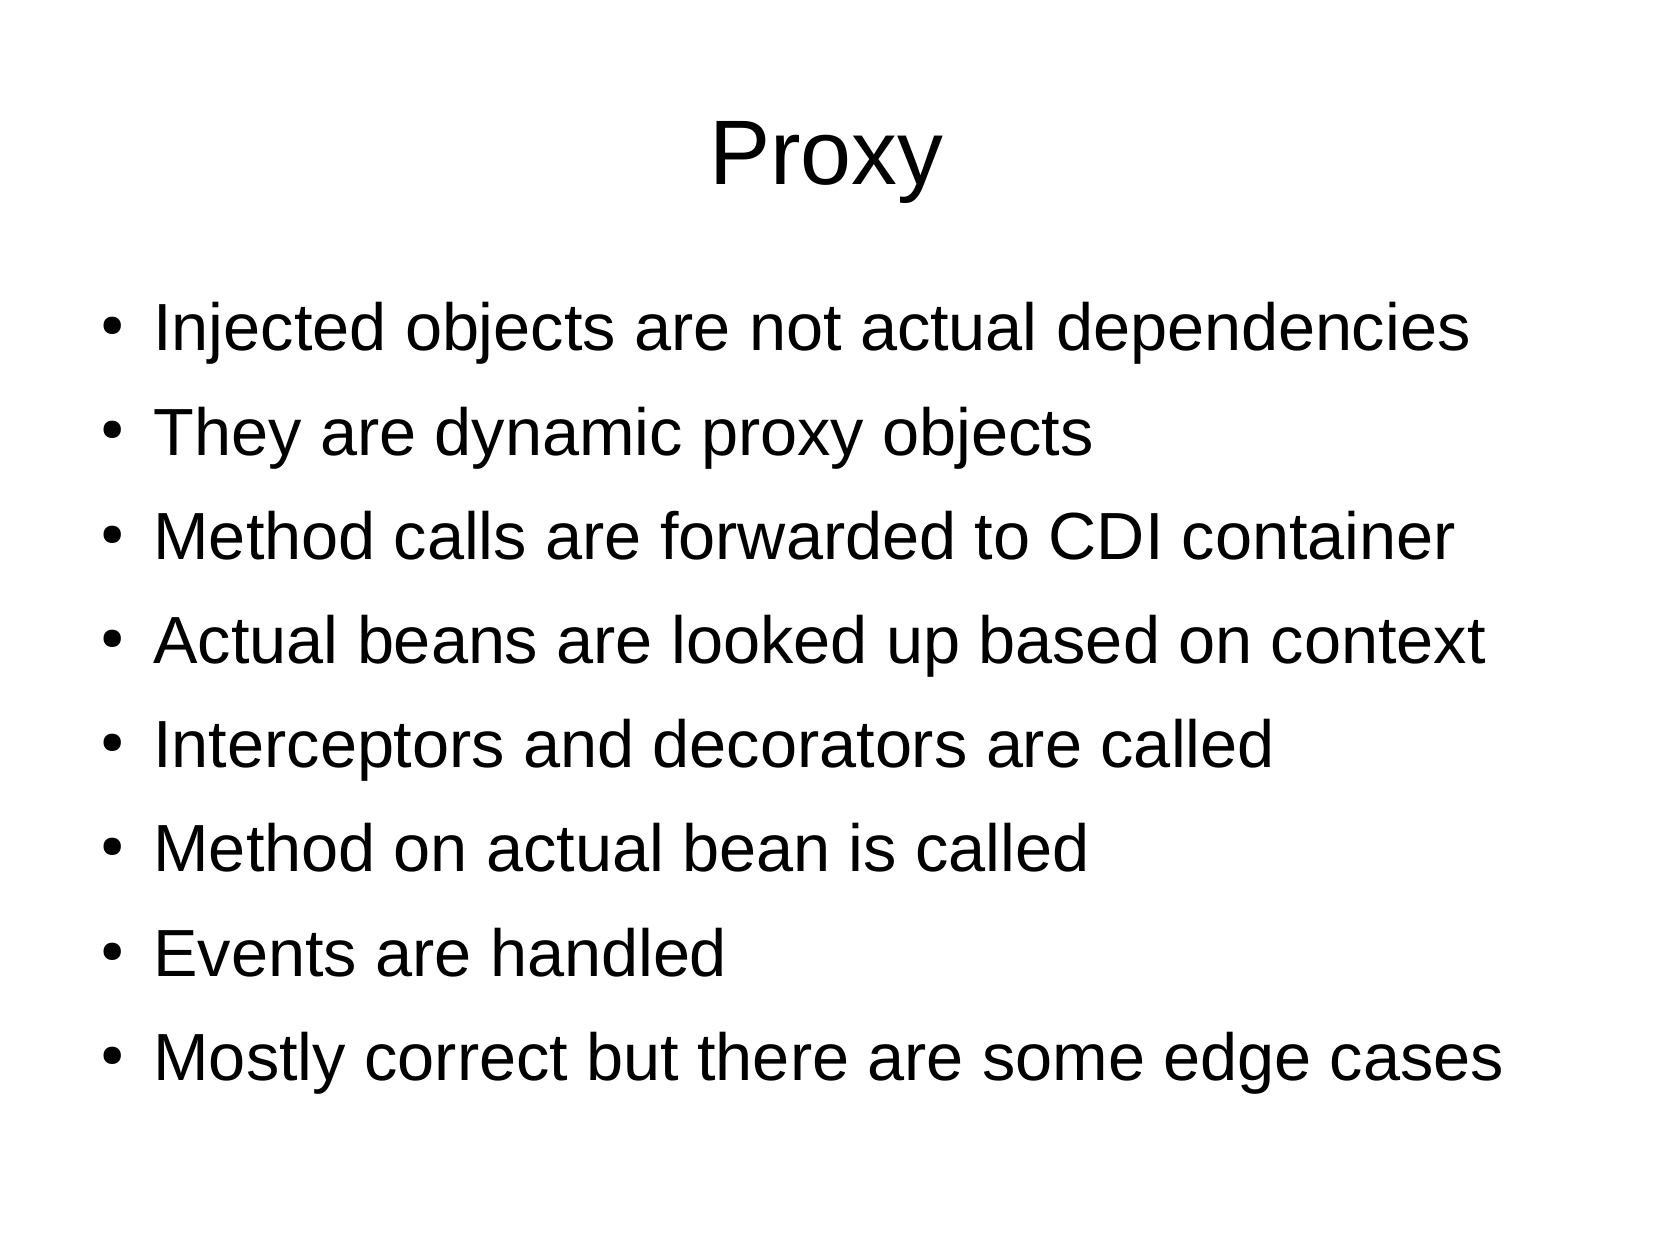

# Proxy
Injected objects are not actual dependencies
They are dynamic proxy objects
Method calls are forwarded to CDI container
Actual beans are looked up based on context
Interceptors and decorators are called
Method on actual bean is called
Events are handled
Mostly correct but there are some edge cases